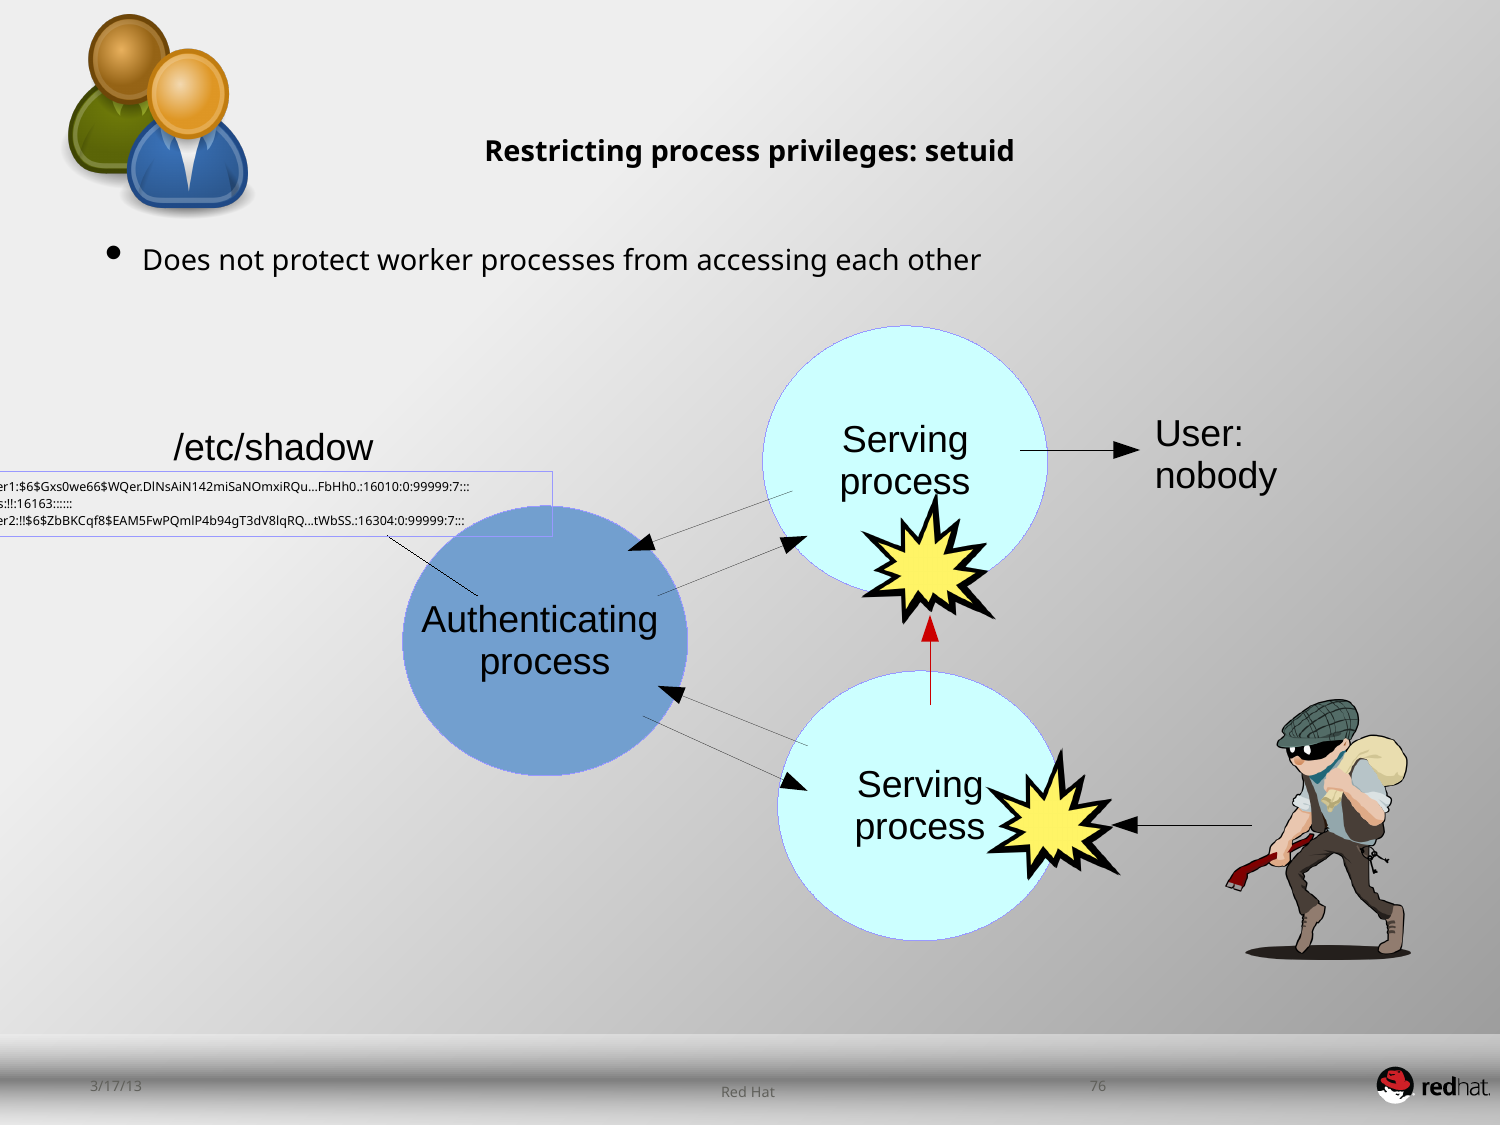

# Restricting process privileges: setuid
Does not protect worker processes from accessing each other
Serving
process
User: nobody
/etc/shadow
user1:$6$Gxs0we66$WQer.DlNsAiN142miSaNOmxiRQu...FbHh0.:16010:0:99999:7:::
ods:!!:16163::::::
user2:!!$6$ZbBKCqf8$EAM5FwPQmlP4b94gT3dV8lqRQ...tWbSS.:16304:0:99999:7:::
Authenticating
process
Serving
process
3/17/13
Red Hat